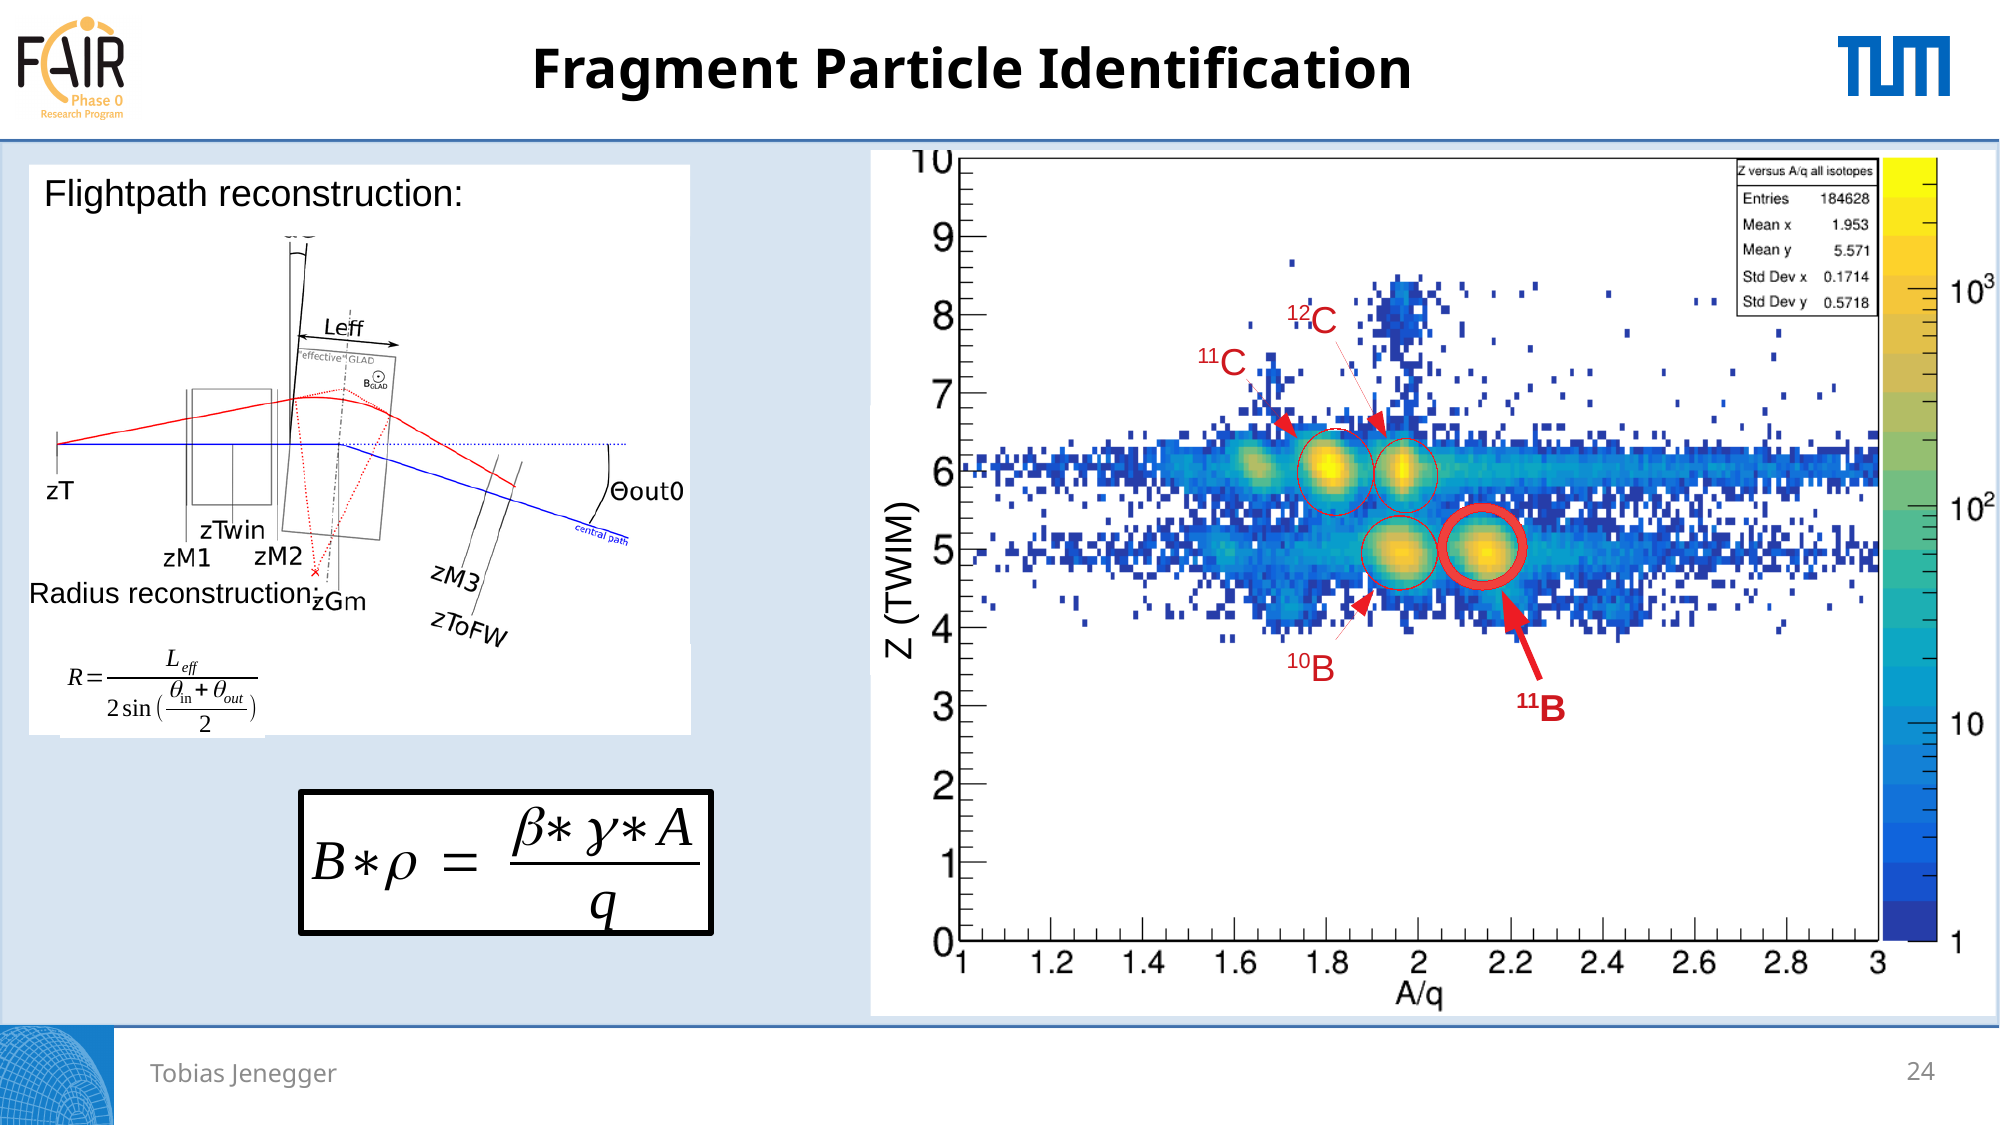

# Fragment Particle Identification
12C
11C
Z (TWIM)
10B
11B
Flightpath reconstruction:
Radius reconstruction:
24